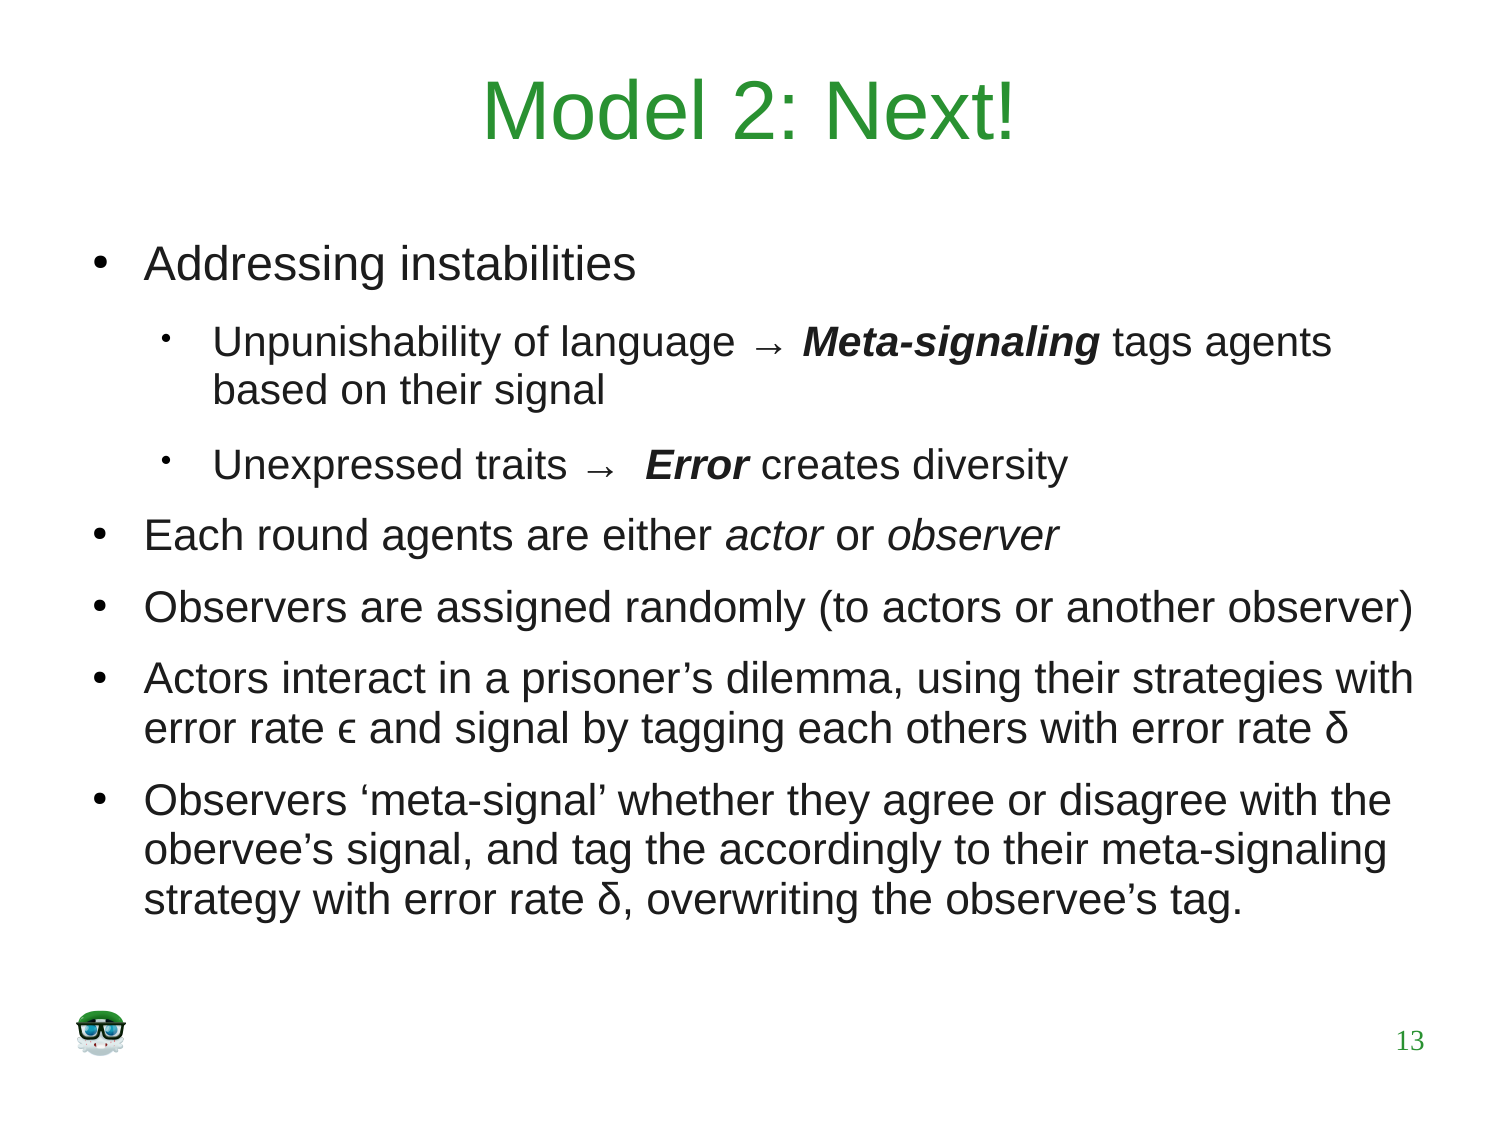

# Model 2: Next!
Addressing instabilities
Unpunishability of language → Meta-signaling tags agents based on their signal
Unexpressed traits → Error creates diversity
Each round agents are either actor or observer
Observers are assigned randomly (to actors or another observer)
Actors interact in a prisoner’s dilemma, using their strategies with error rate ϵ and signal by tagging each others with error rate δ
Observers ‘meta-signal’ whether they agree or disagree with the obervee’s signal, and tag the accordingly to their meta-signaling strategy with error rate δ, overwriting the observee’s tag.
13